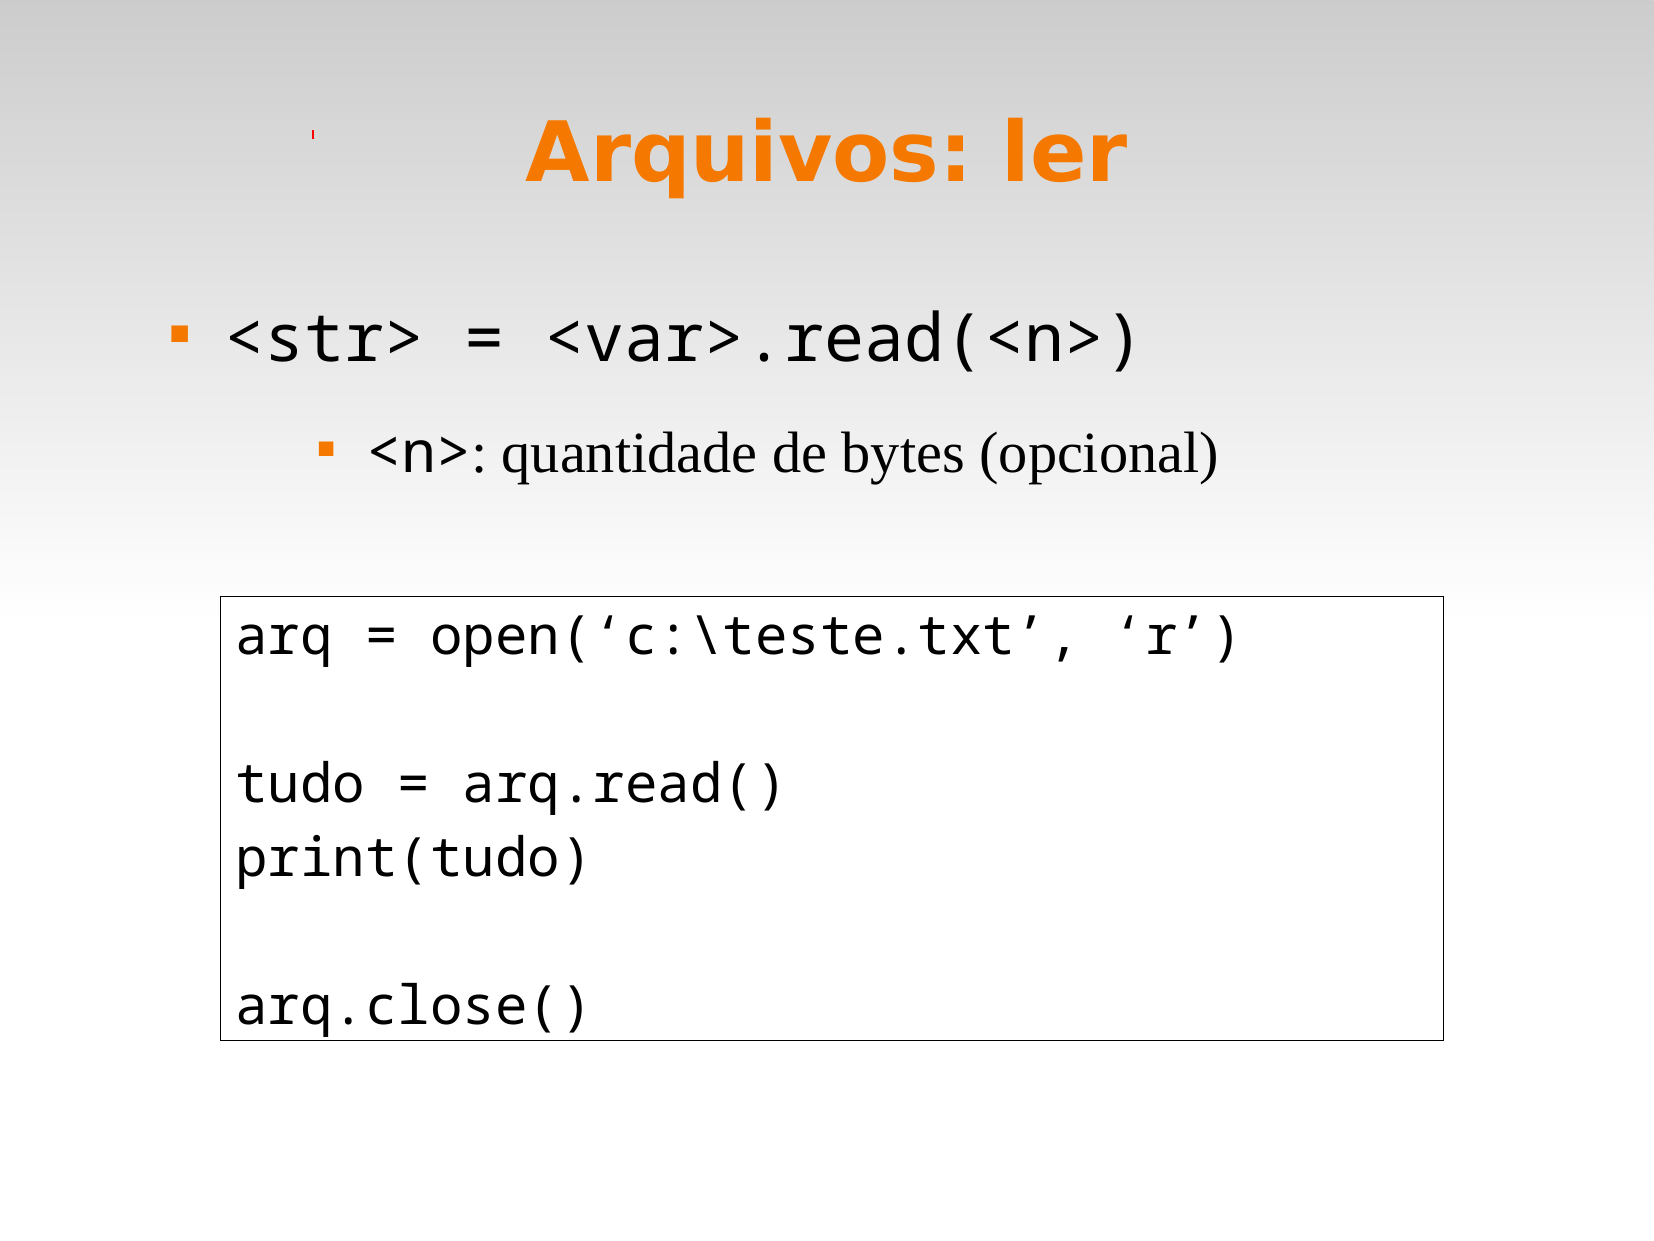

# Arquivos: ler
<str> = <var>.read(<n>)
<n>: quantidade de bytes (opcional)
arq = open(‘c:\teste.txt’, ‘r’)
tudo = arq.read()
print(tudo)
arq.close()